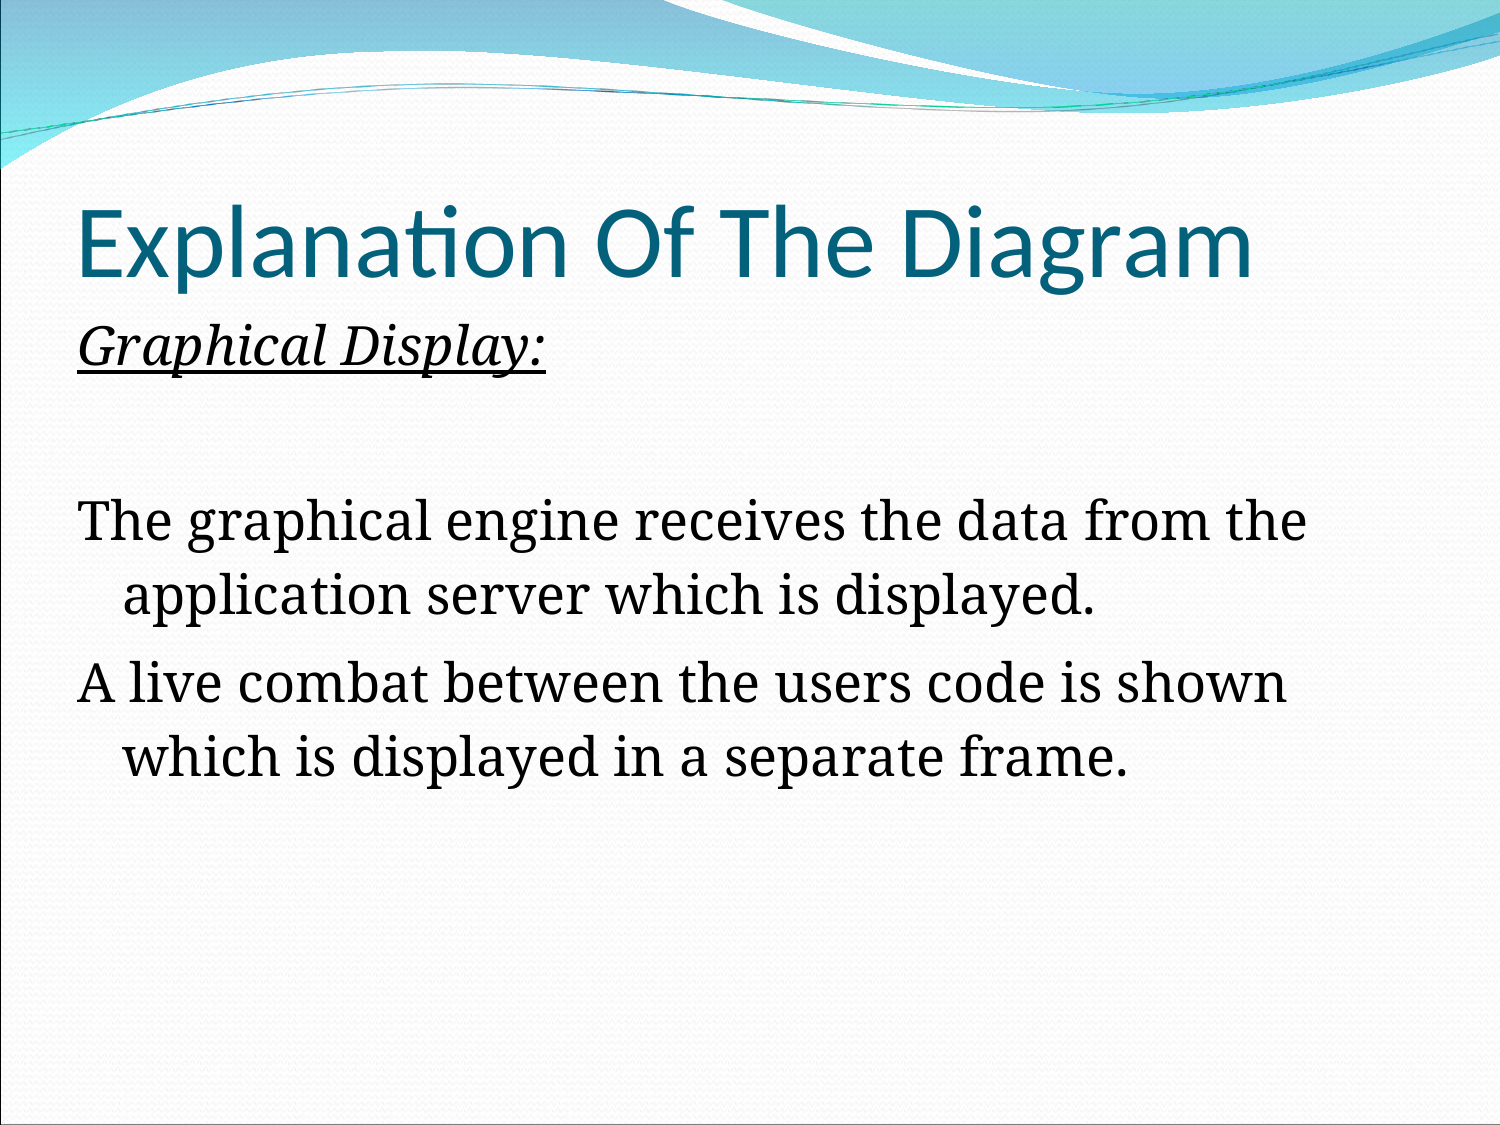

# Explanation Of The Diagram
Graphical Display:
The graphical engine receives the data from the application server which is displayed.
A live combat between the users code is shown which is displayed in a separate frame.